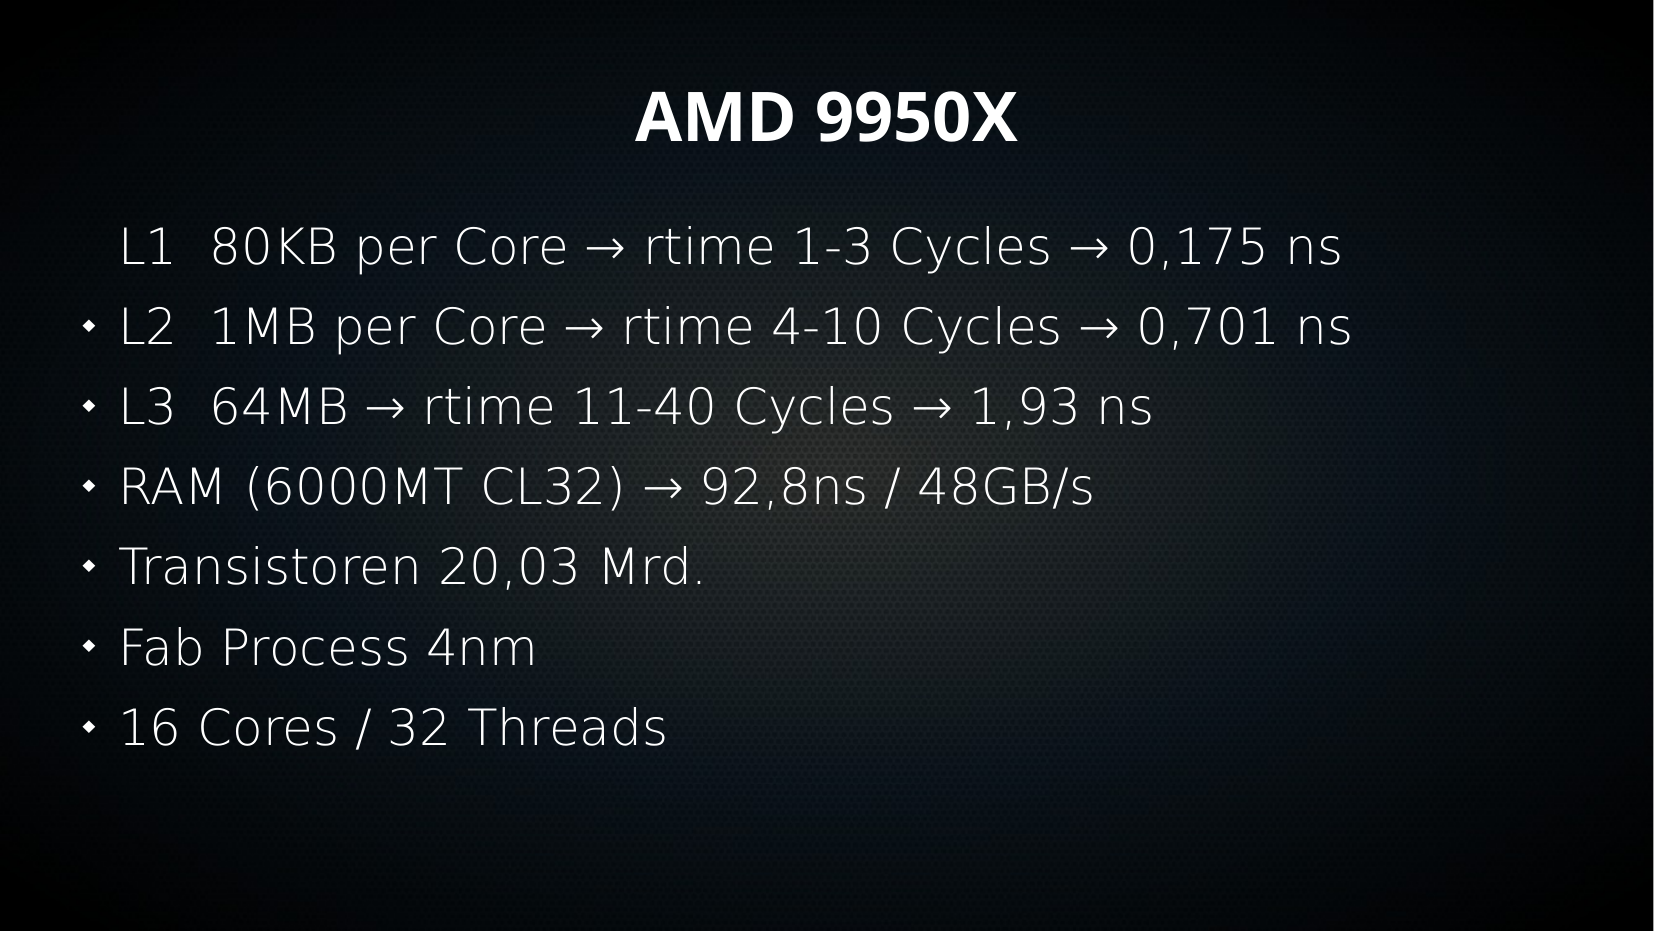

# AMD 9950X
L1 80KB per Core → rtime 1-3 Cycles → 0,175 ns
L2 1MB per Core → rtime 4-10 Cycles → 0,701 ns
L3 64MB → rtime 11-40 Cycles → 1,93 ns
RAM (6000MT CL32) → 92,8ns / 48GB/s
Transistoren 20,03 Mrd.
Fab Process 4nm
16 Cores / 32 Threads